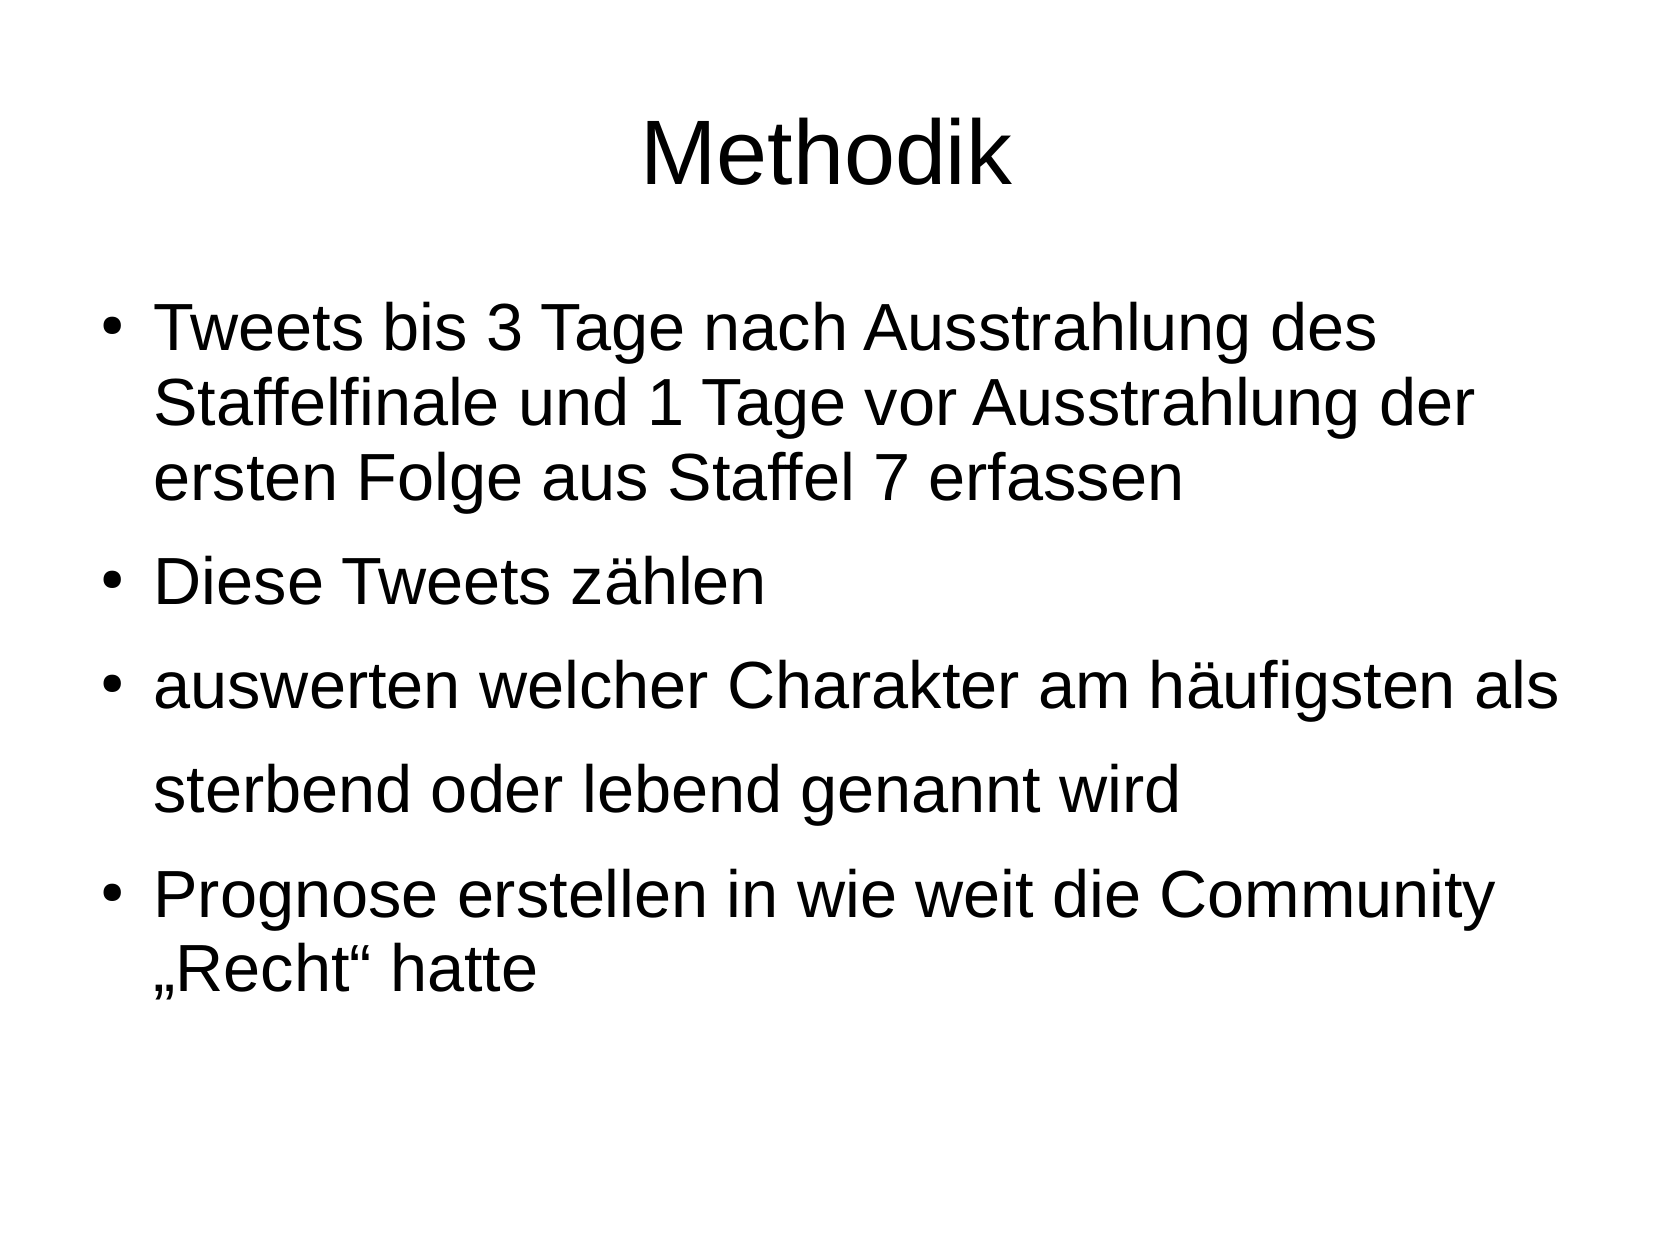

# Methodik
Tweets bis 3 Tage nach Ausstrahlung des Staffelfinale und 1 Tage vor Ausstrahlung der ersten Folge aus Staffel 7 erfassen
Diese Tweets zählen
auswerten welcher Charakter am häufigsten als
sterbend oder lebend genannt wird
Prognose erstellen in wie weit die Community „Recht“ hatte